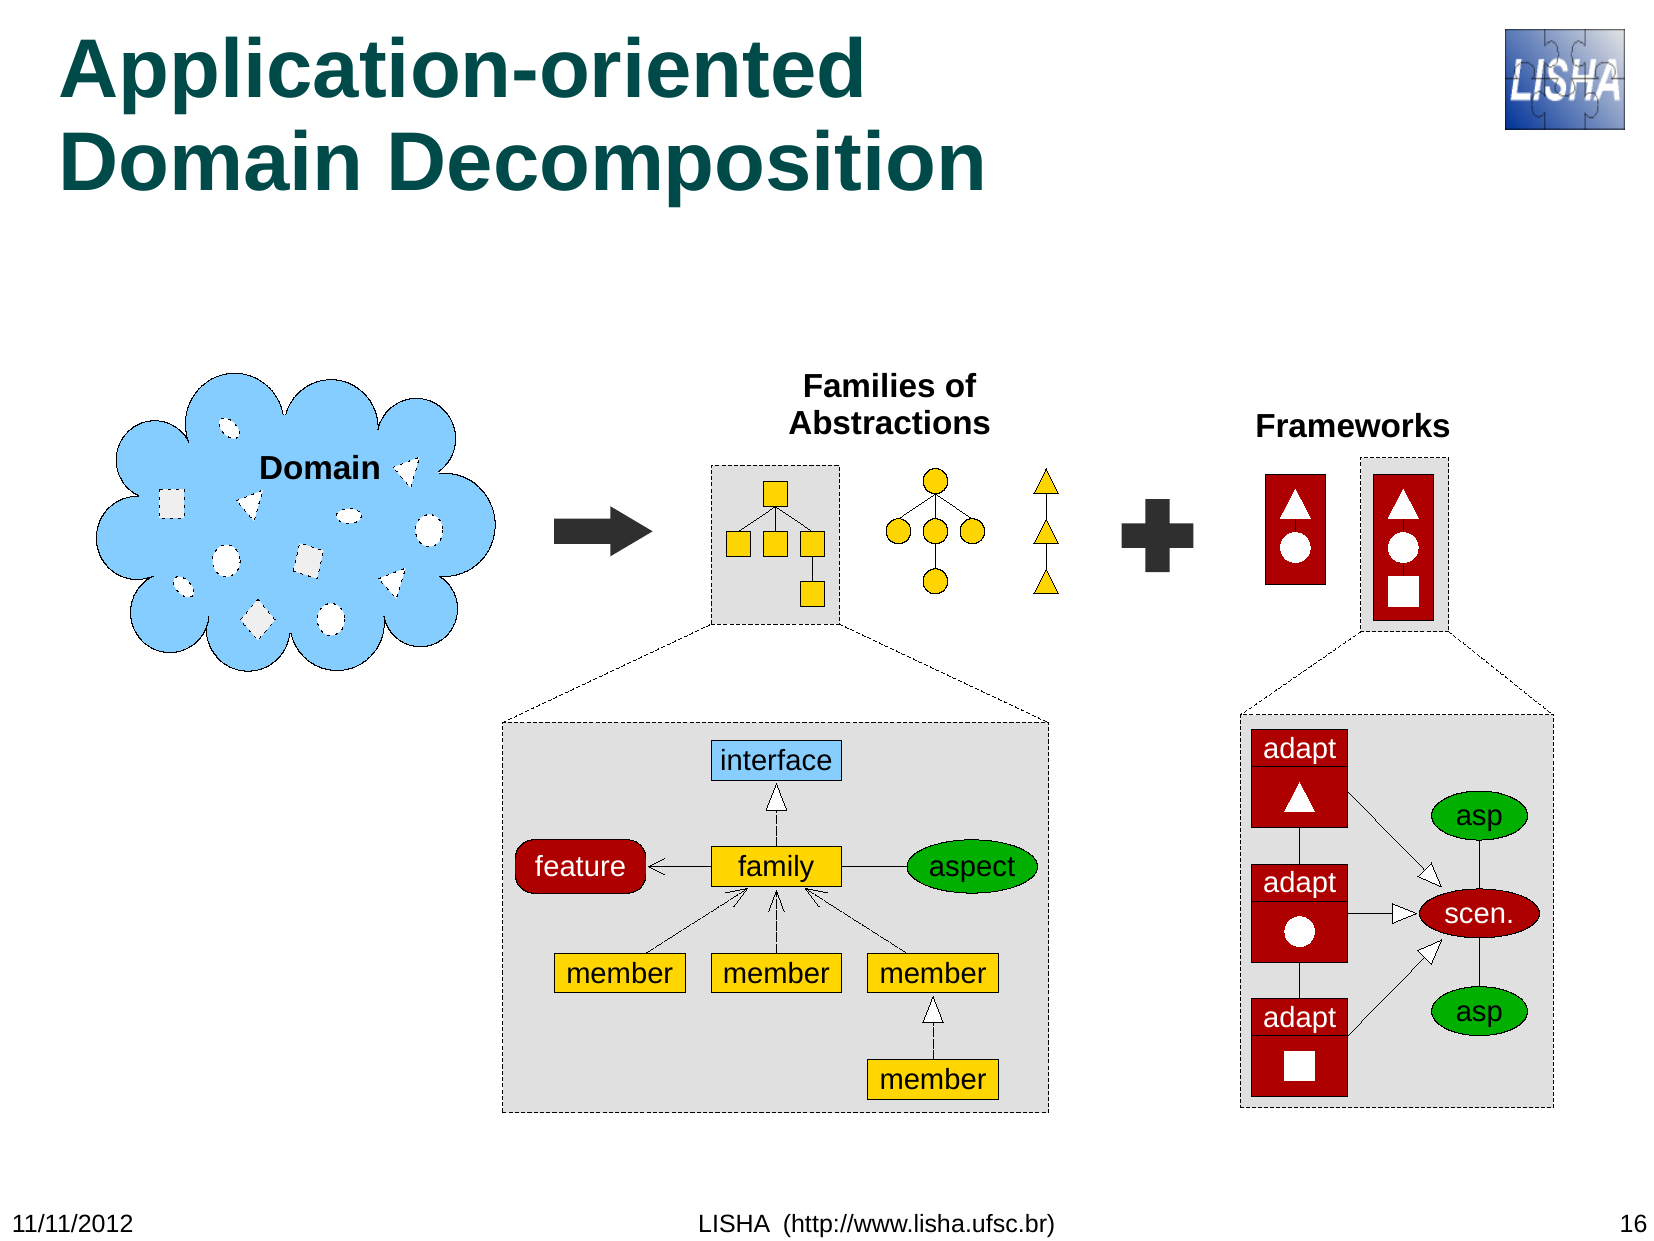

# Application-oriented Domain Decomposition
Families of
Abstractions
Domain
Frameworks
adapt
asp
adapt
scen.
asp
adapt
interface
feature
aspect
family
member
member
member
member